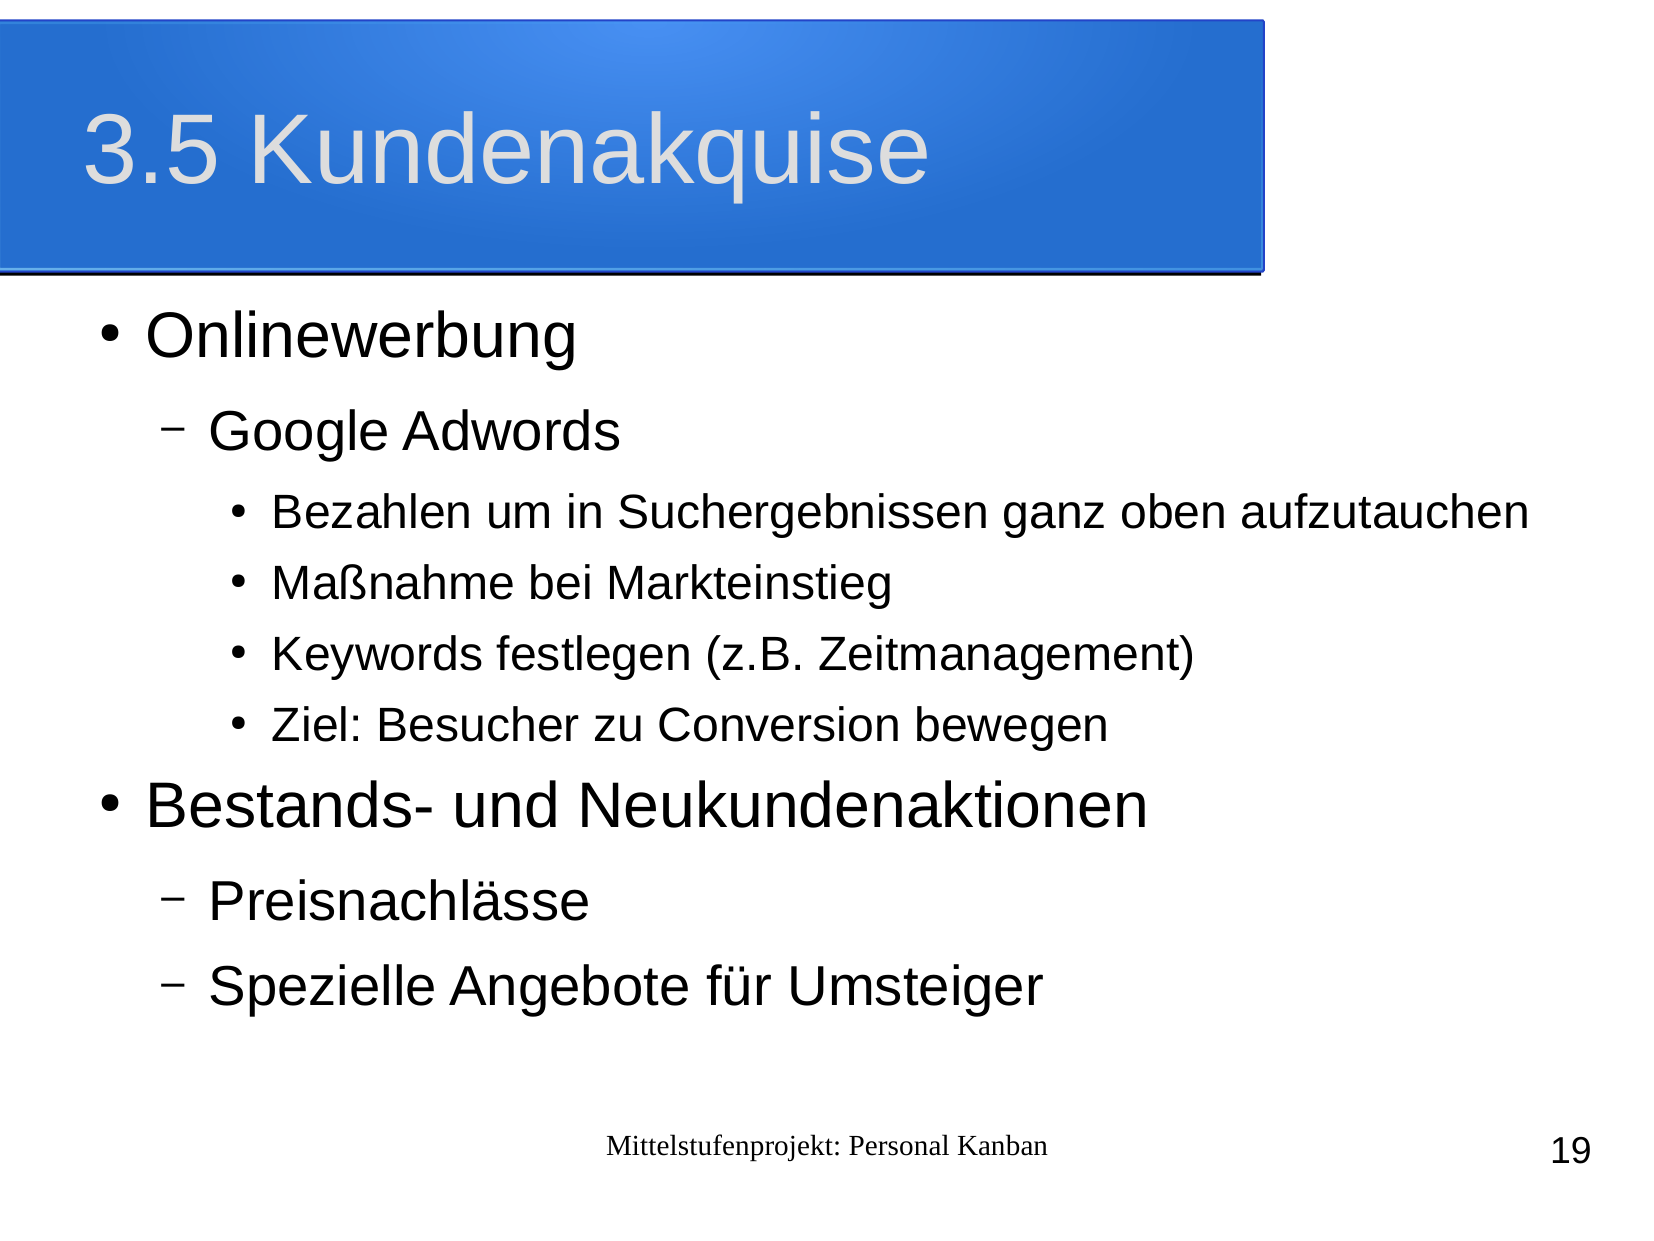

# 3.5 Kundenakquise
Onlinewerbung
Google Adwords
Bezahlen um in Suchergebnissen ganz oben aufzutauchen
Maßnahme bei Markteinstieg
Keywords festlegen (z.B. Zeitmanagement)
Ziel: Besucher zu Conversion bewegen
Bestands- und Neukundenaktionen
Preisnachlässe
Spezielle Angebote für Umsteiger
19
Mittelstufenprojekt: Personal Kanban